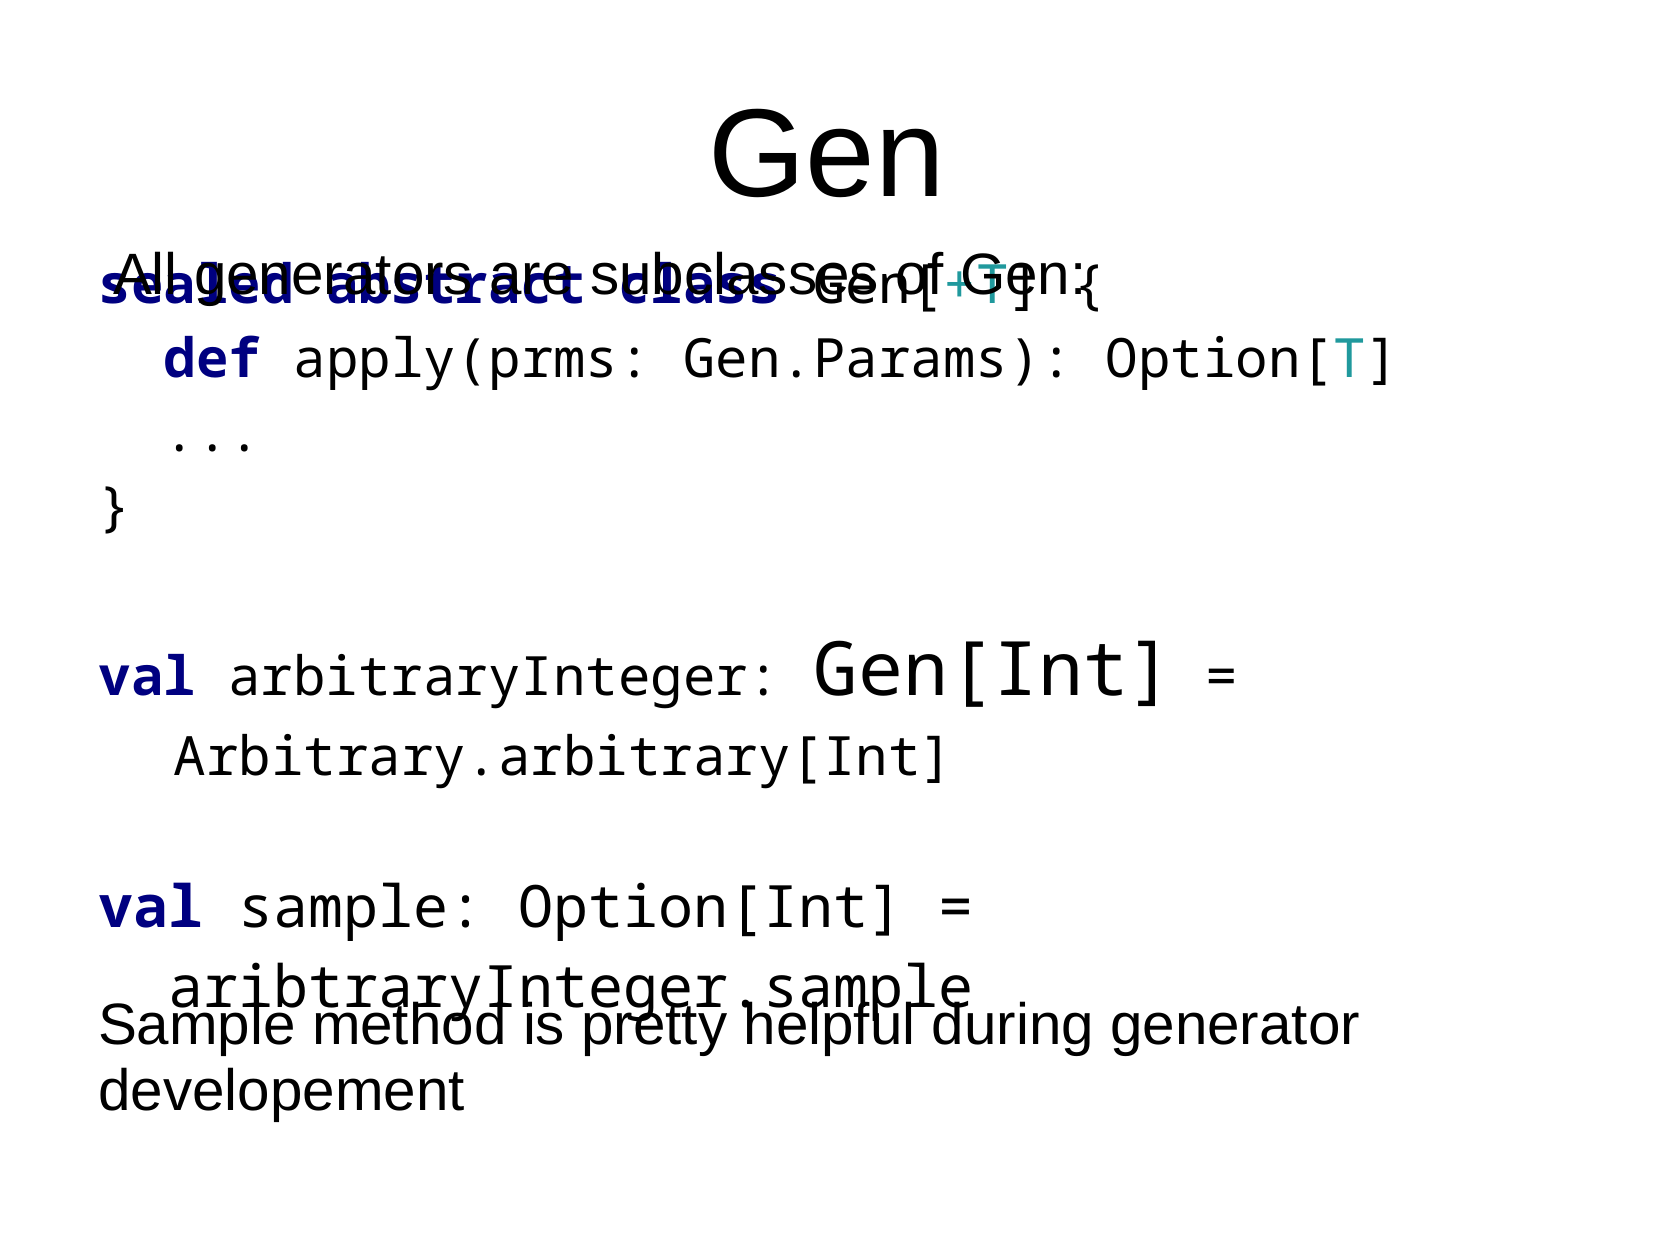

# Gen
All generators are subclasses of Gen:
sealed abstract class Gen[+T] {
 def apply(prms: Gen.Params): Option[T]
 ...
}
val arbitraryInteger: Gen[Int] =
	Arbitrary.arbitrary[Int]
val sample: Option[Int] =
 aribtraryInteger.sample
Sample method is pretty helpful during generator
developement